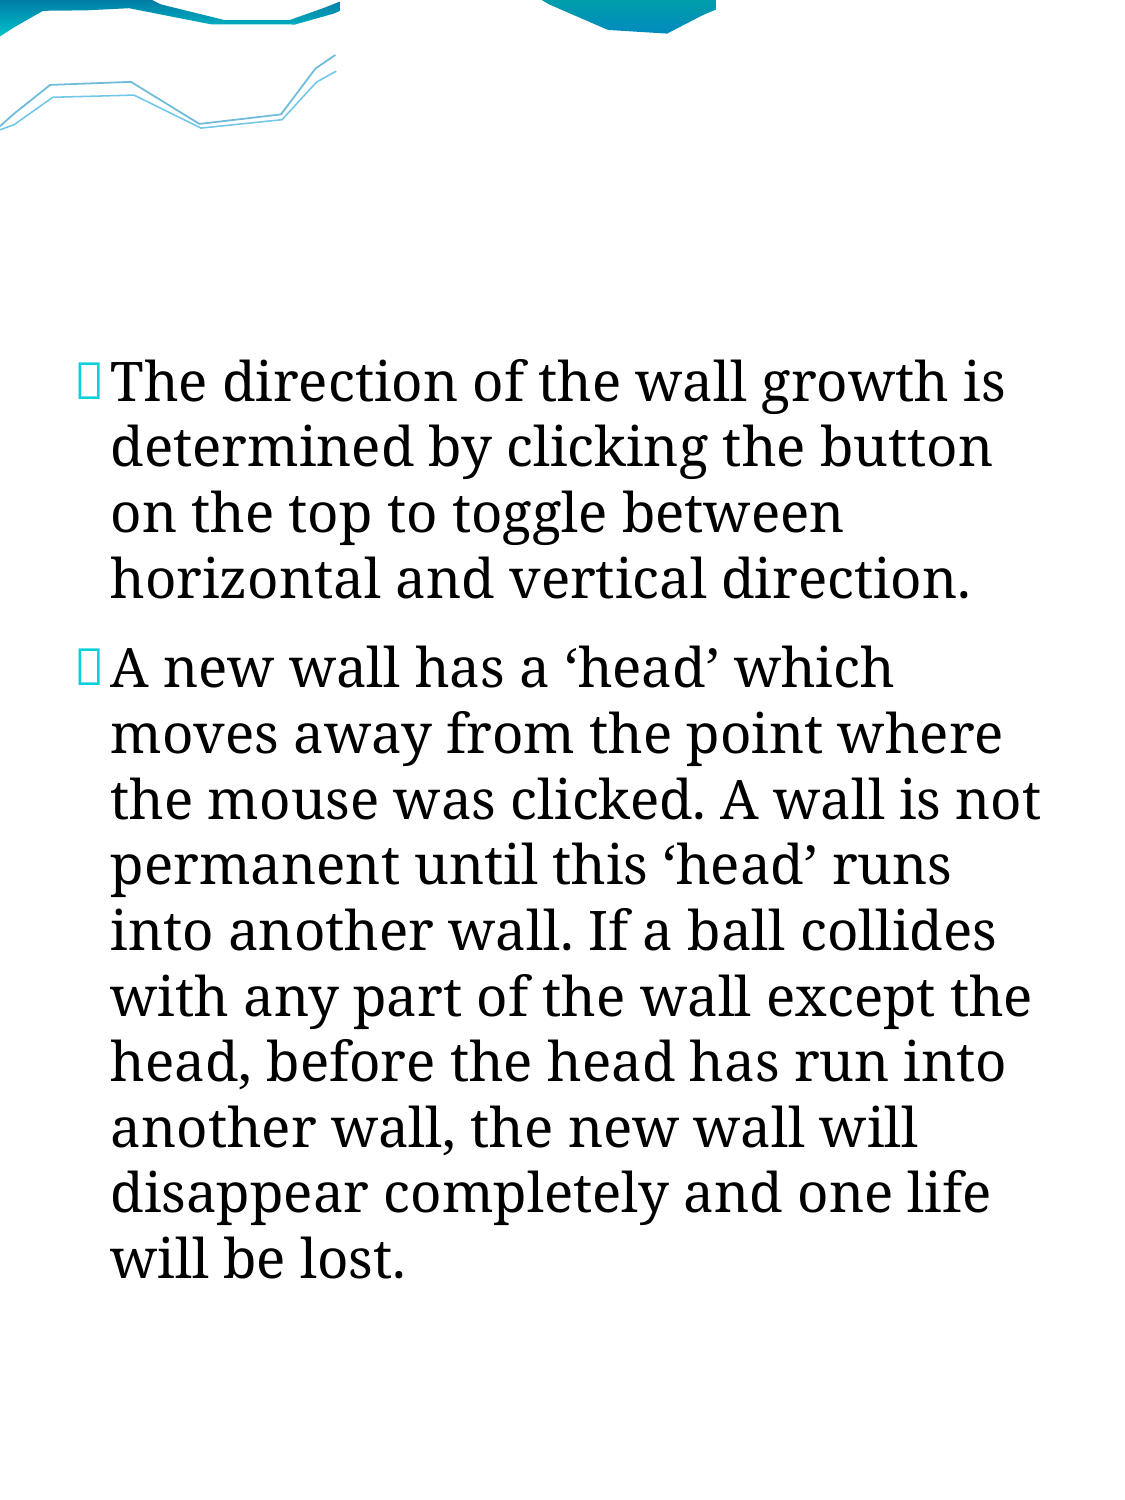

#
The direction of the wall growth is determined by clicking the button on the top to toggle between horizontal and vertical direction.
A new wall has a ‘head’ which moves away from the point where the mouse was clicked. A wall is not permanent until this ‘head’ runs into another wall. If a ball collides with any part of the wall except the head, before the head has run into another wall, the new wall will disappear completely and one life will be lost.